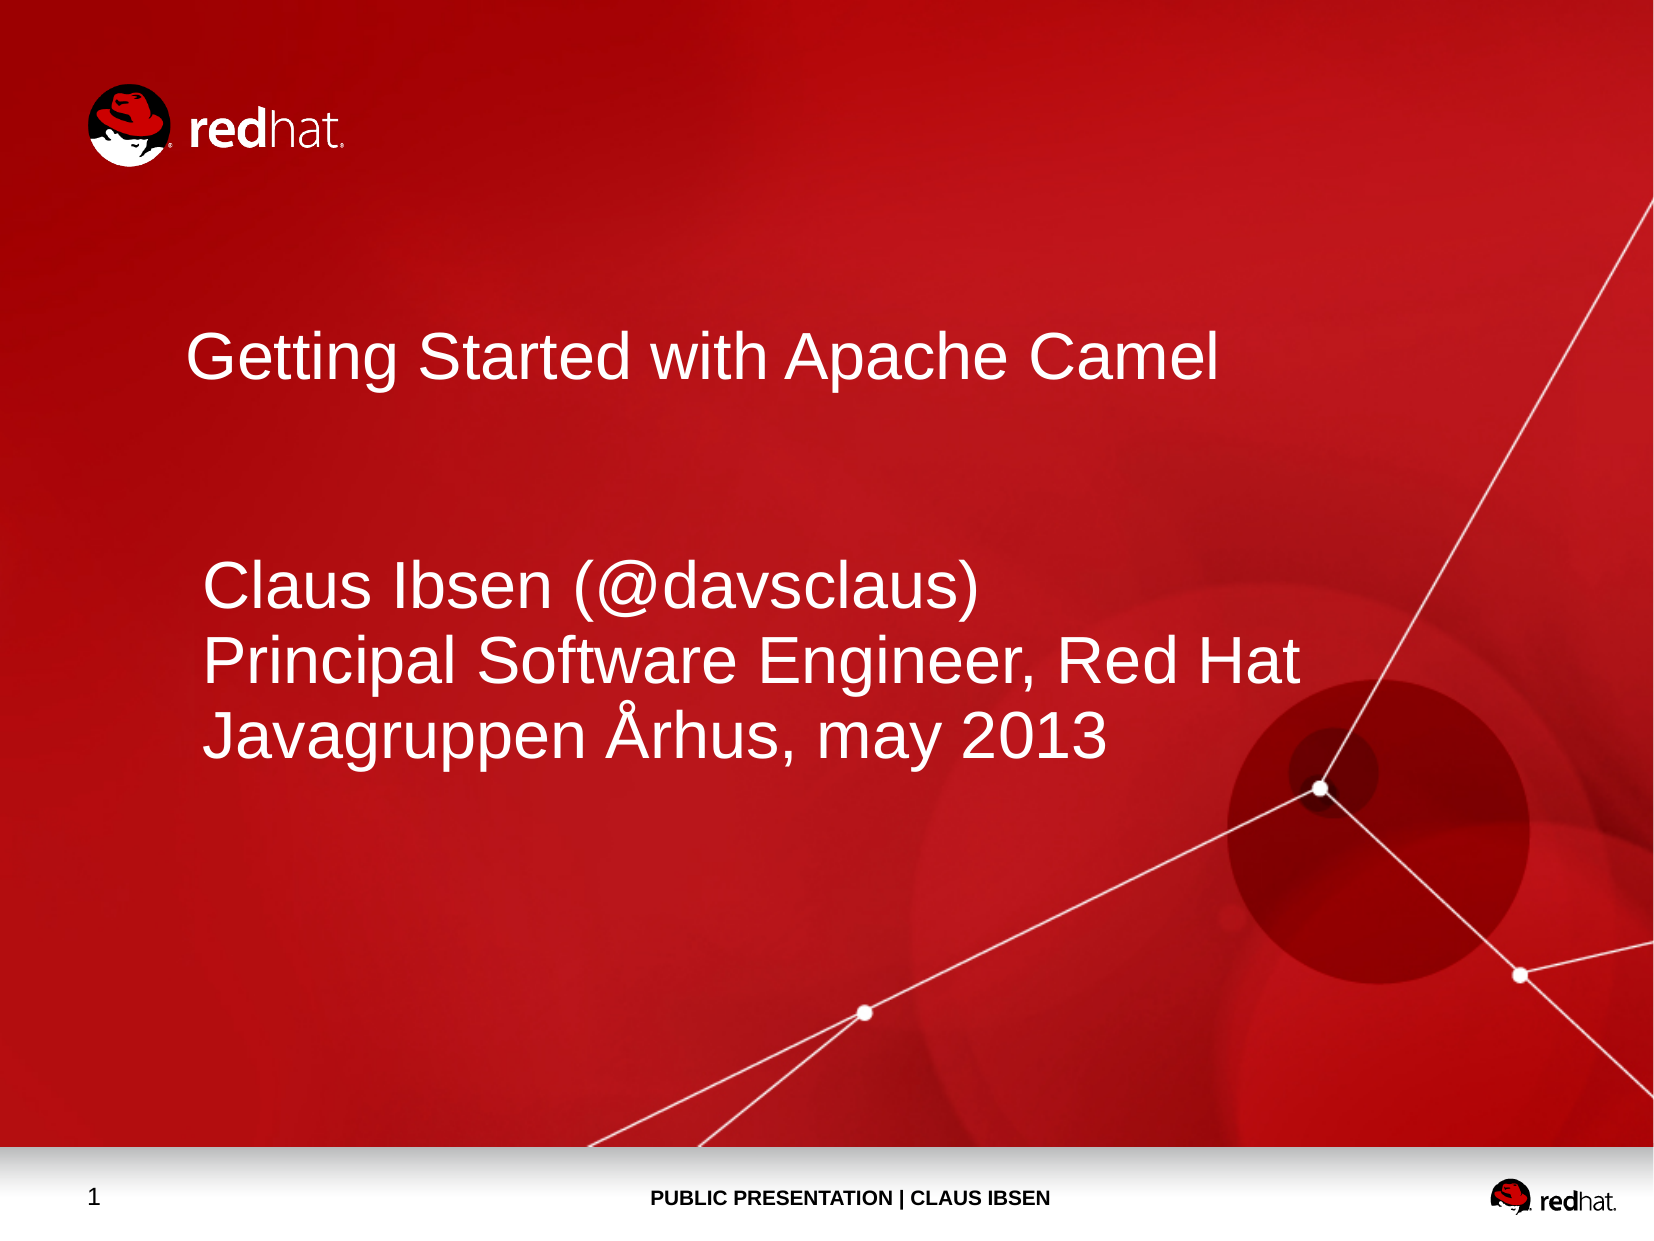

Getting Started with Apache Camel
Claus Ibsen (@davsclaus)
Principal Software Engineer, Red Hat
Javagruppen Århus, may 2013